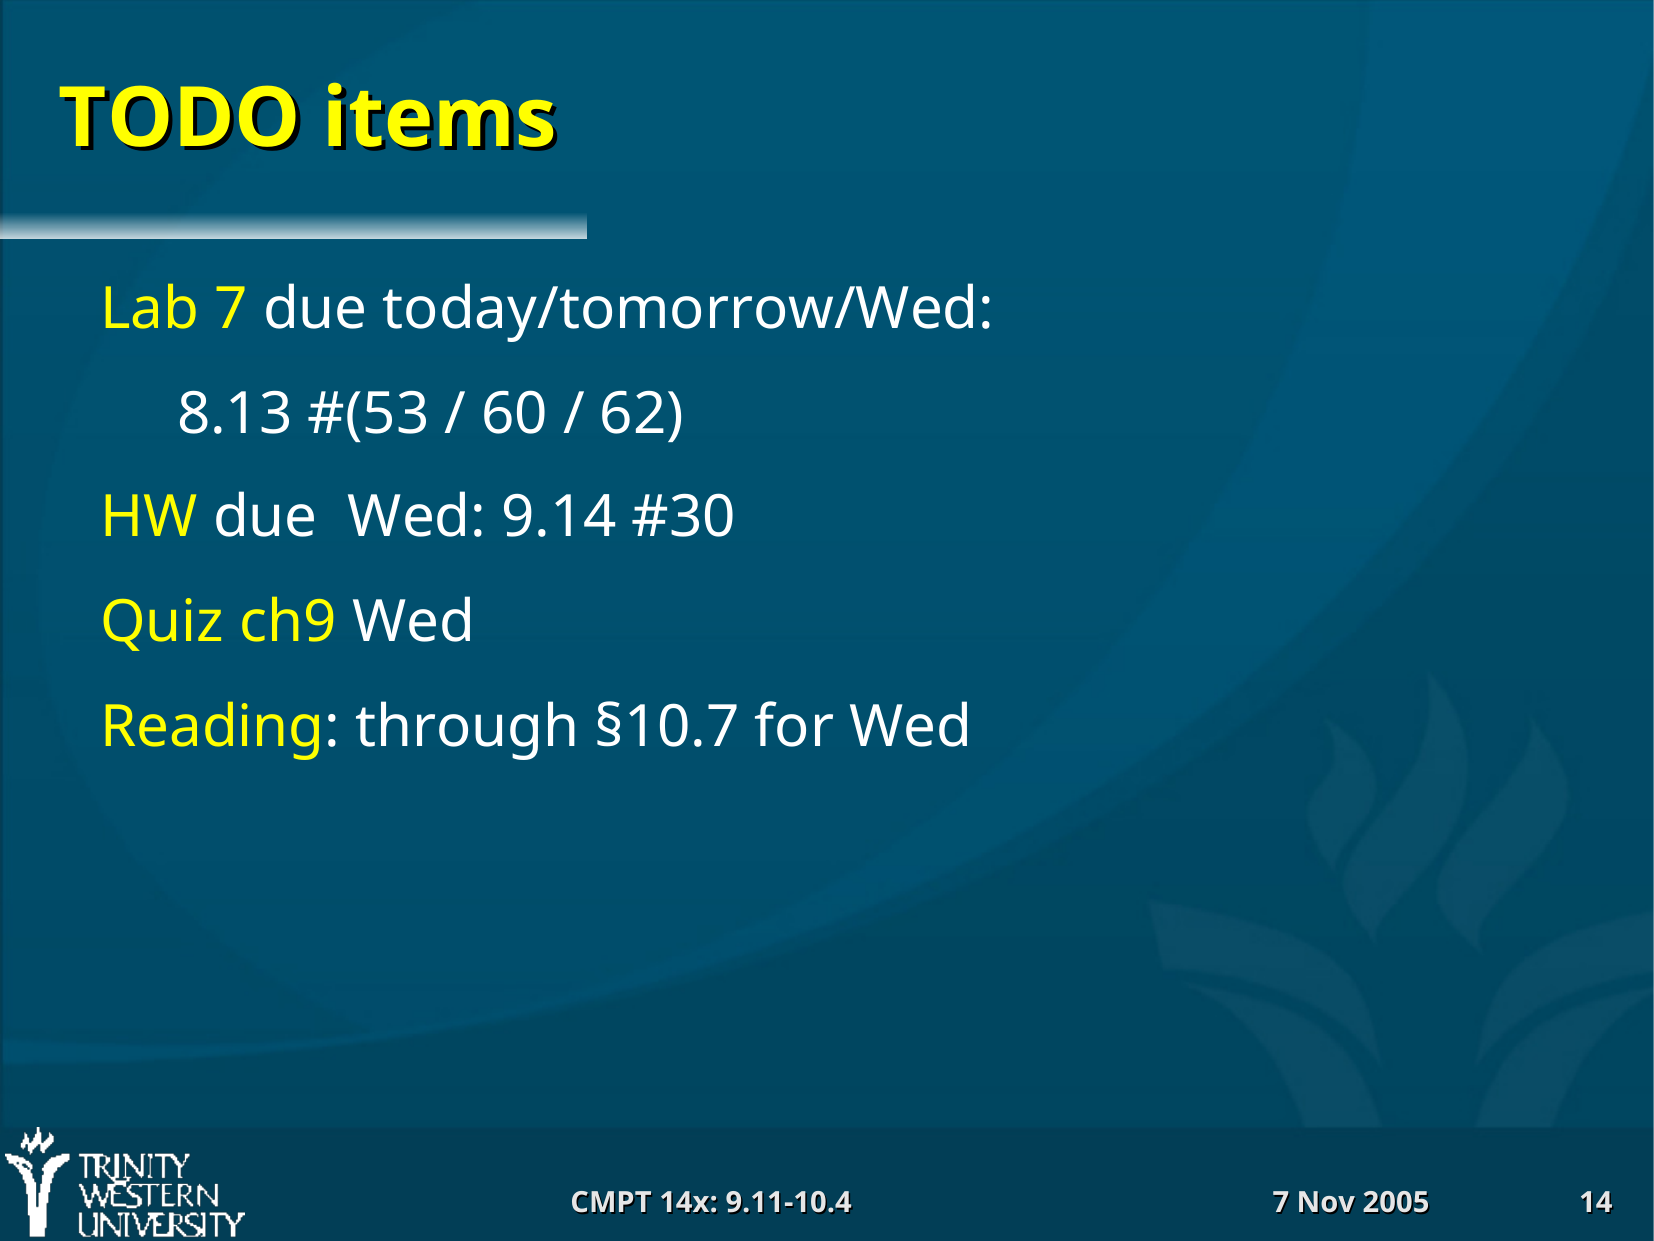

# TODO items
Lab 7 due today/tomorrow/Wed:
8.13 #(53 / 60 / 62)
HW due Wed: 9.14 #30
Quiz ch9 Wed
Reading: through §10.7 for Wed
CMPT 14x: 9.11-10.4
7 Nov 2005
14